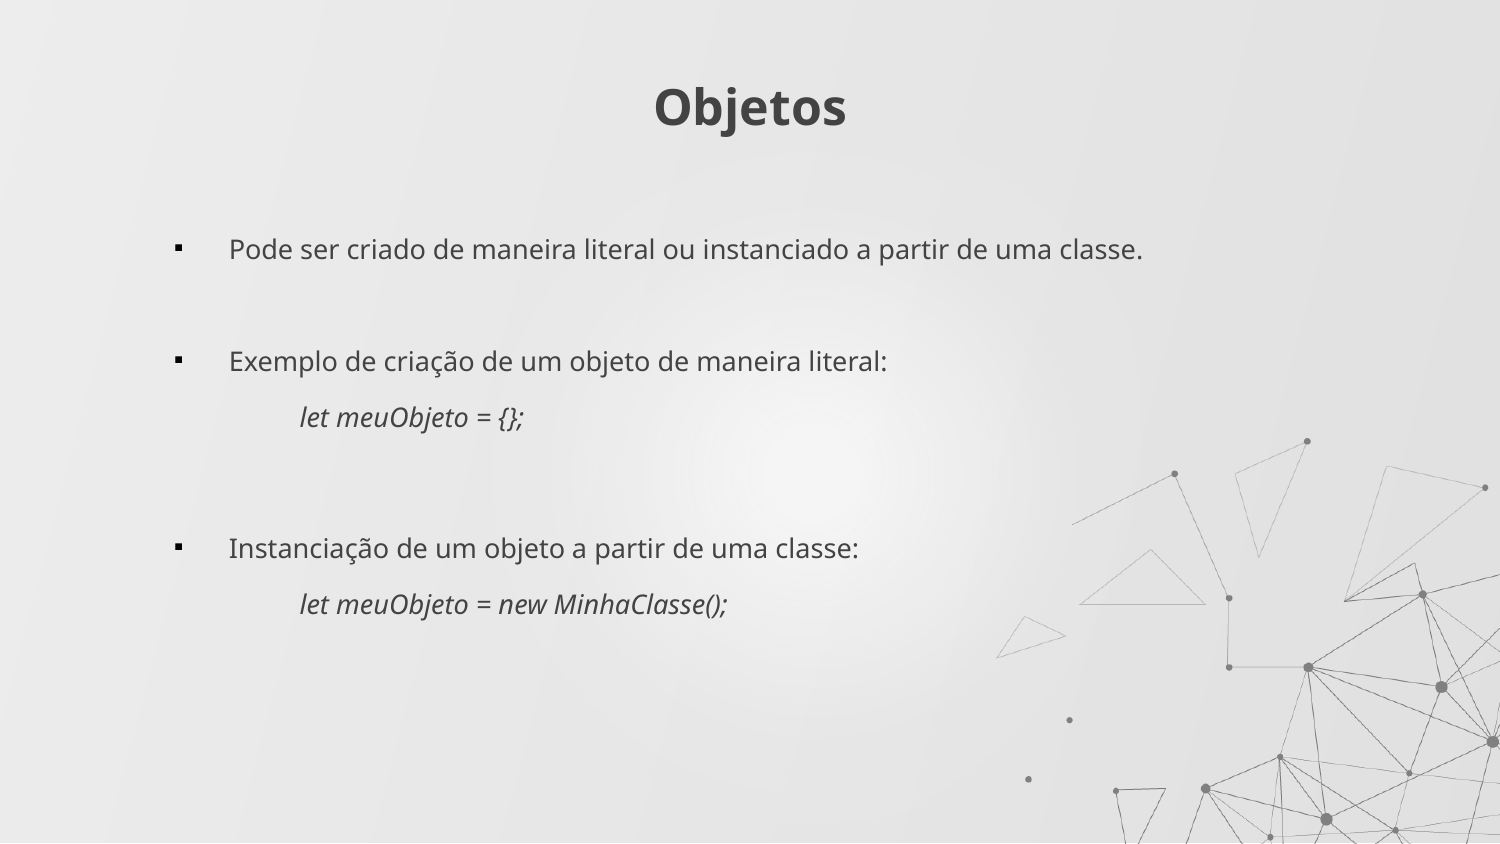

Objetos
# Pode ser criado de maneira literal ou instanciado a partir de uma classe.
Exemplo de criação de um objeto de maneira literal:
let meuObjeto = {};
Instanciação de um objeto a partir de uma classe:
let meuObjeto = new MinhaClasse();